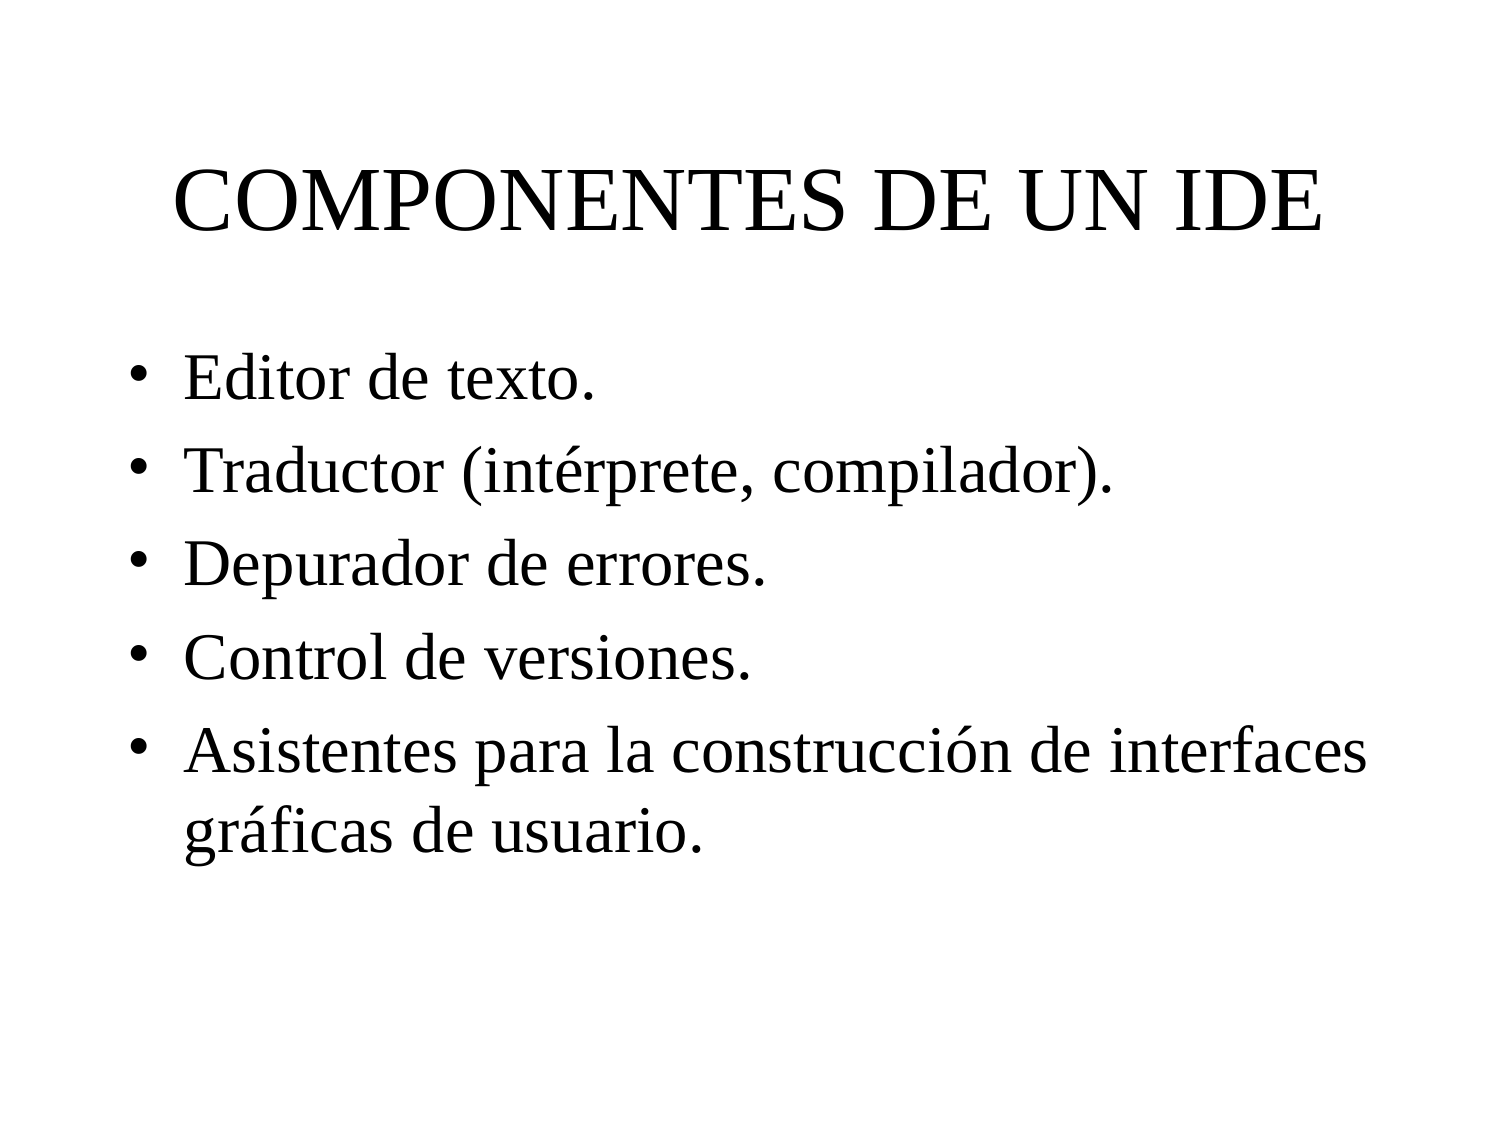

# COMPONENTES DE UN IDE
Editor de texto.
Traductor (intérprete, compilador).
Depurador de errores.
Control de versiones.
Asistentes para la construcción de interfaces gráficas de usuario.